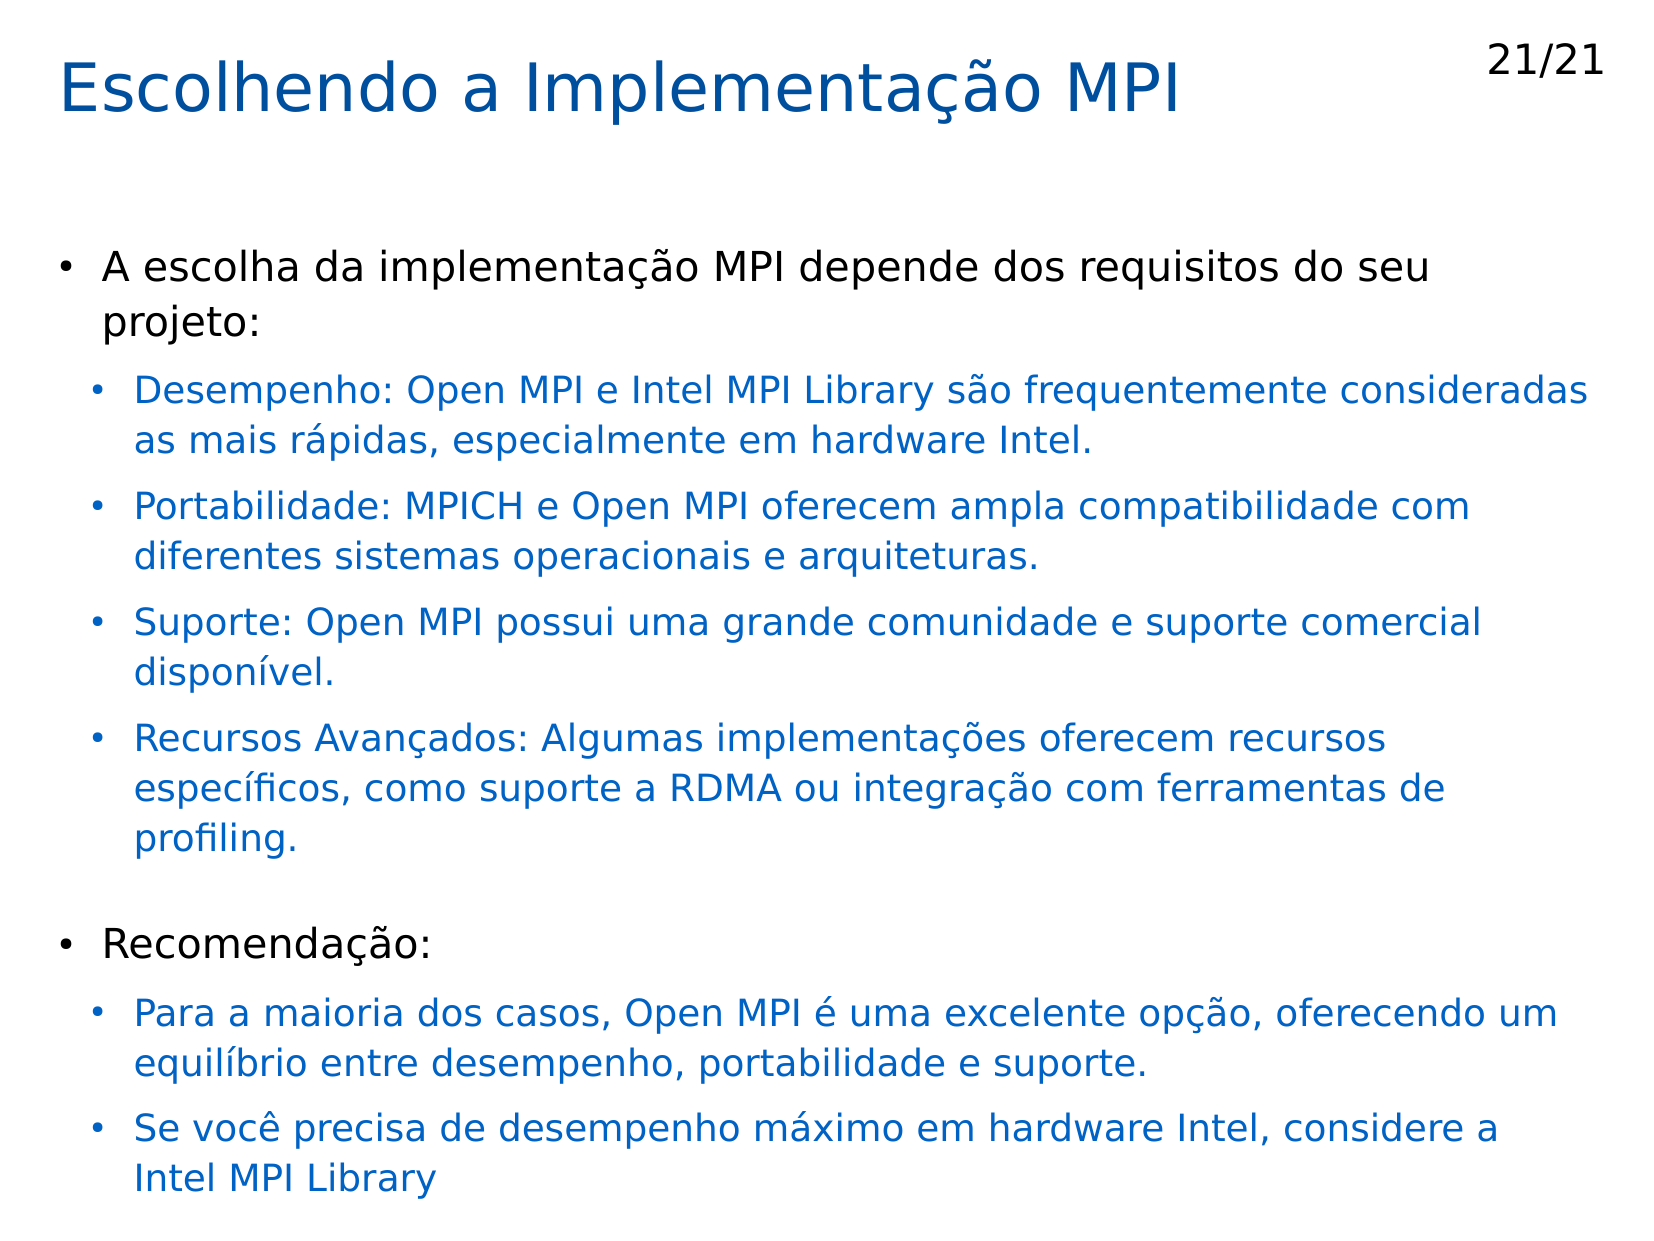

# Escolhendo a Implementação MPI
21
A escolha da implementação MPI depende dos requisitos do seu projeto:
Desempenho: Open MPI e Intel MPI Library são frequentemente consideradas as mais rápidas, especialmente em hardware Intel.
Portabilidade: MPICH e Open MPI oferecem ampla compatibilidade com diferentes sistemas operacionais e arquiteturas.
Suporte: Open MPI possui uma grande comunidade e suporte comercial disponível.
Recursos Avançados: Algumas implementações oferecem recursos específicos, como suporte a RDMA ou integração com ferramentas de profiling.
Recomendação:
Para a maioria dos casos, Open MPI é uma excelente opção, oferecendo um equilíbrio entre desempenho, portabilidade e suporte.
Se você precisa de desempenho máximo em hardware Intel, considere a Intel MPI Library